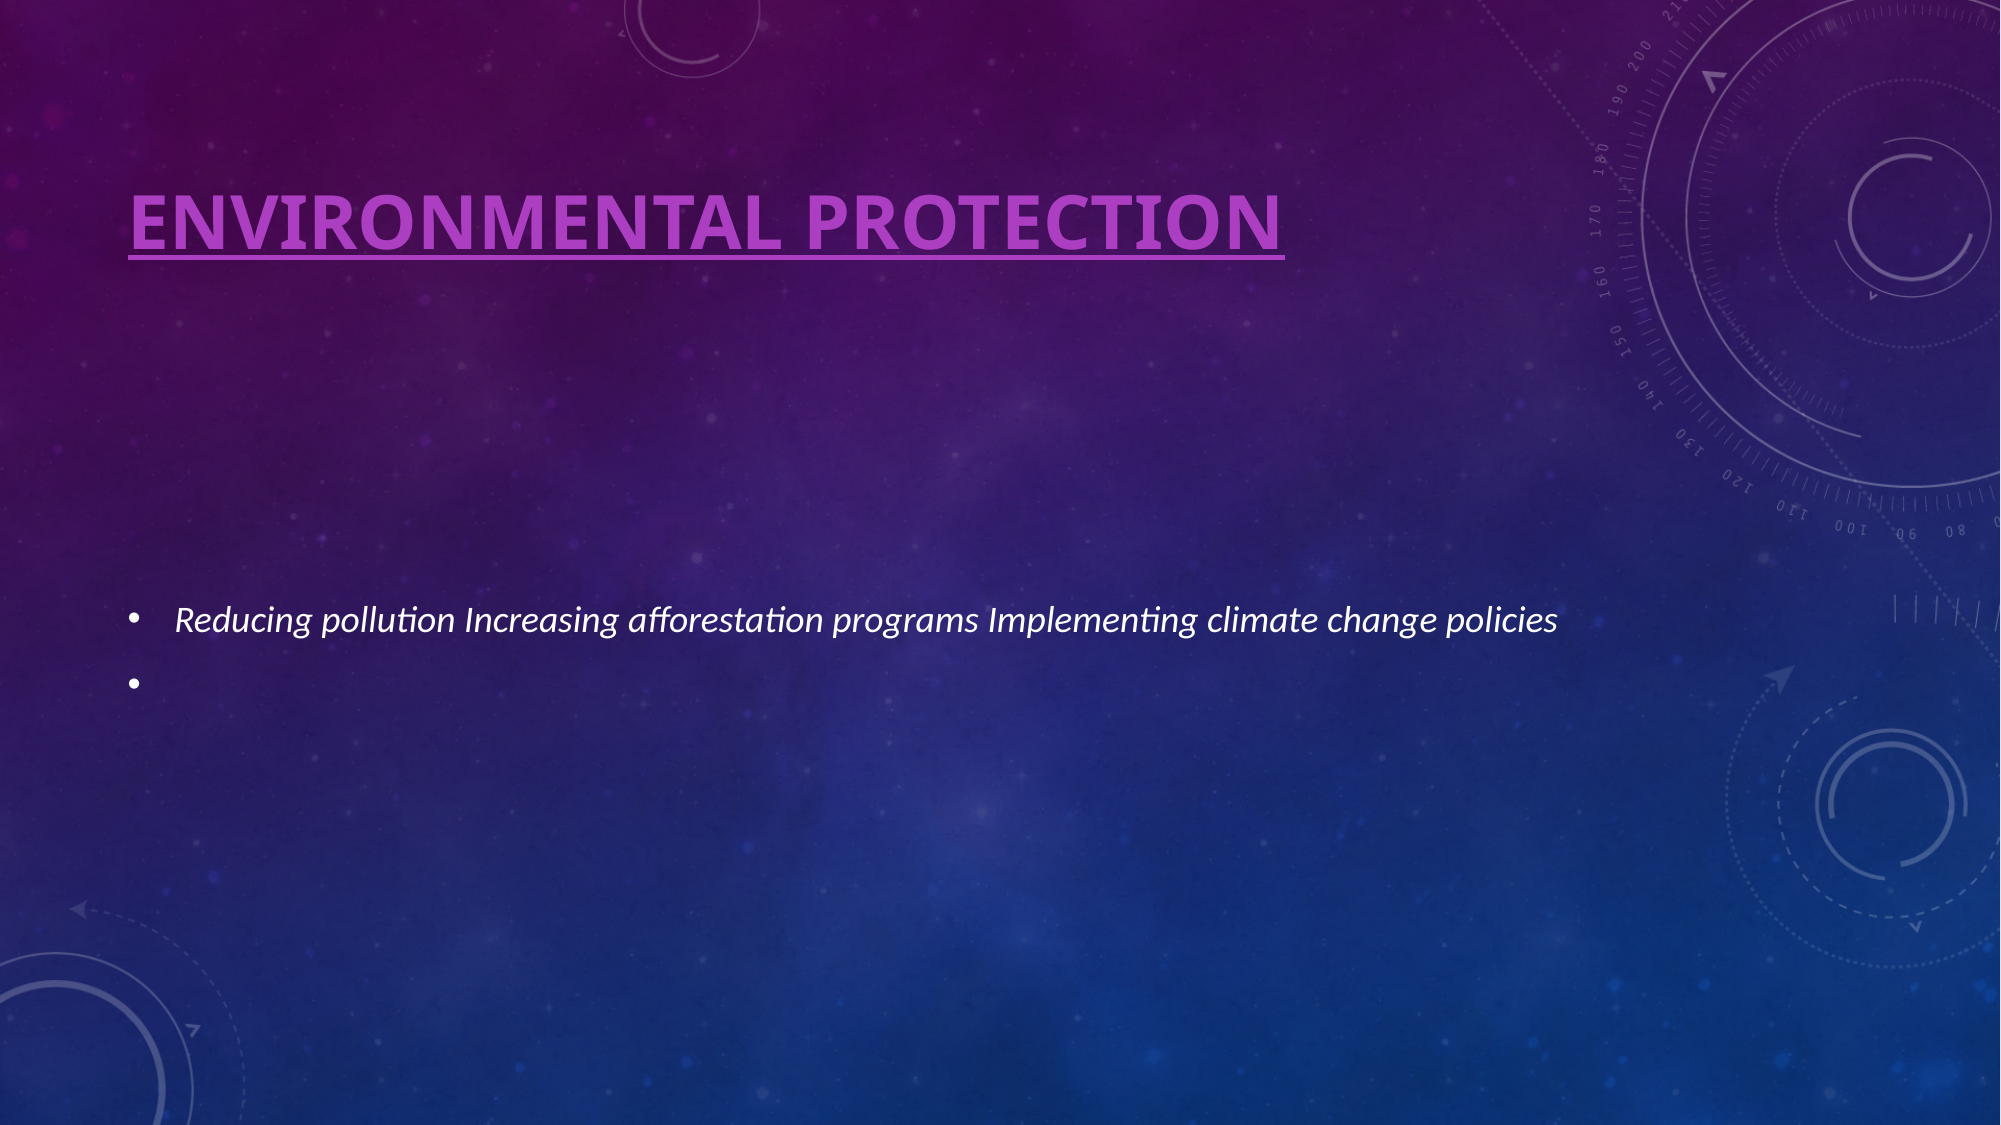

# Environmental Protection
Reducing pollution Increasing afforestation programs Implementing climate change policies